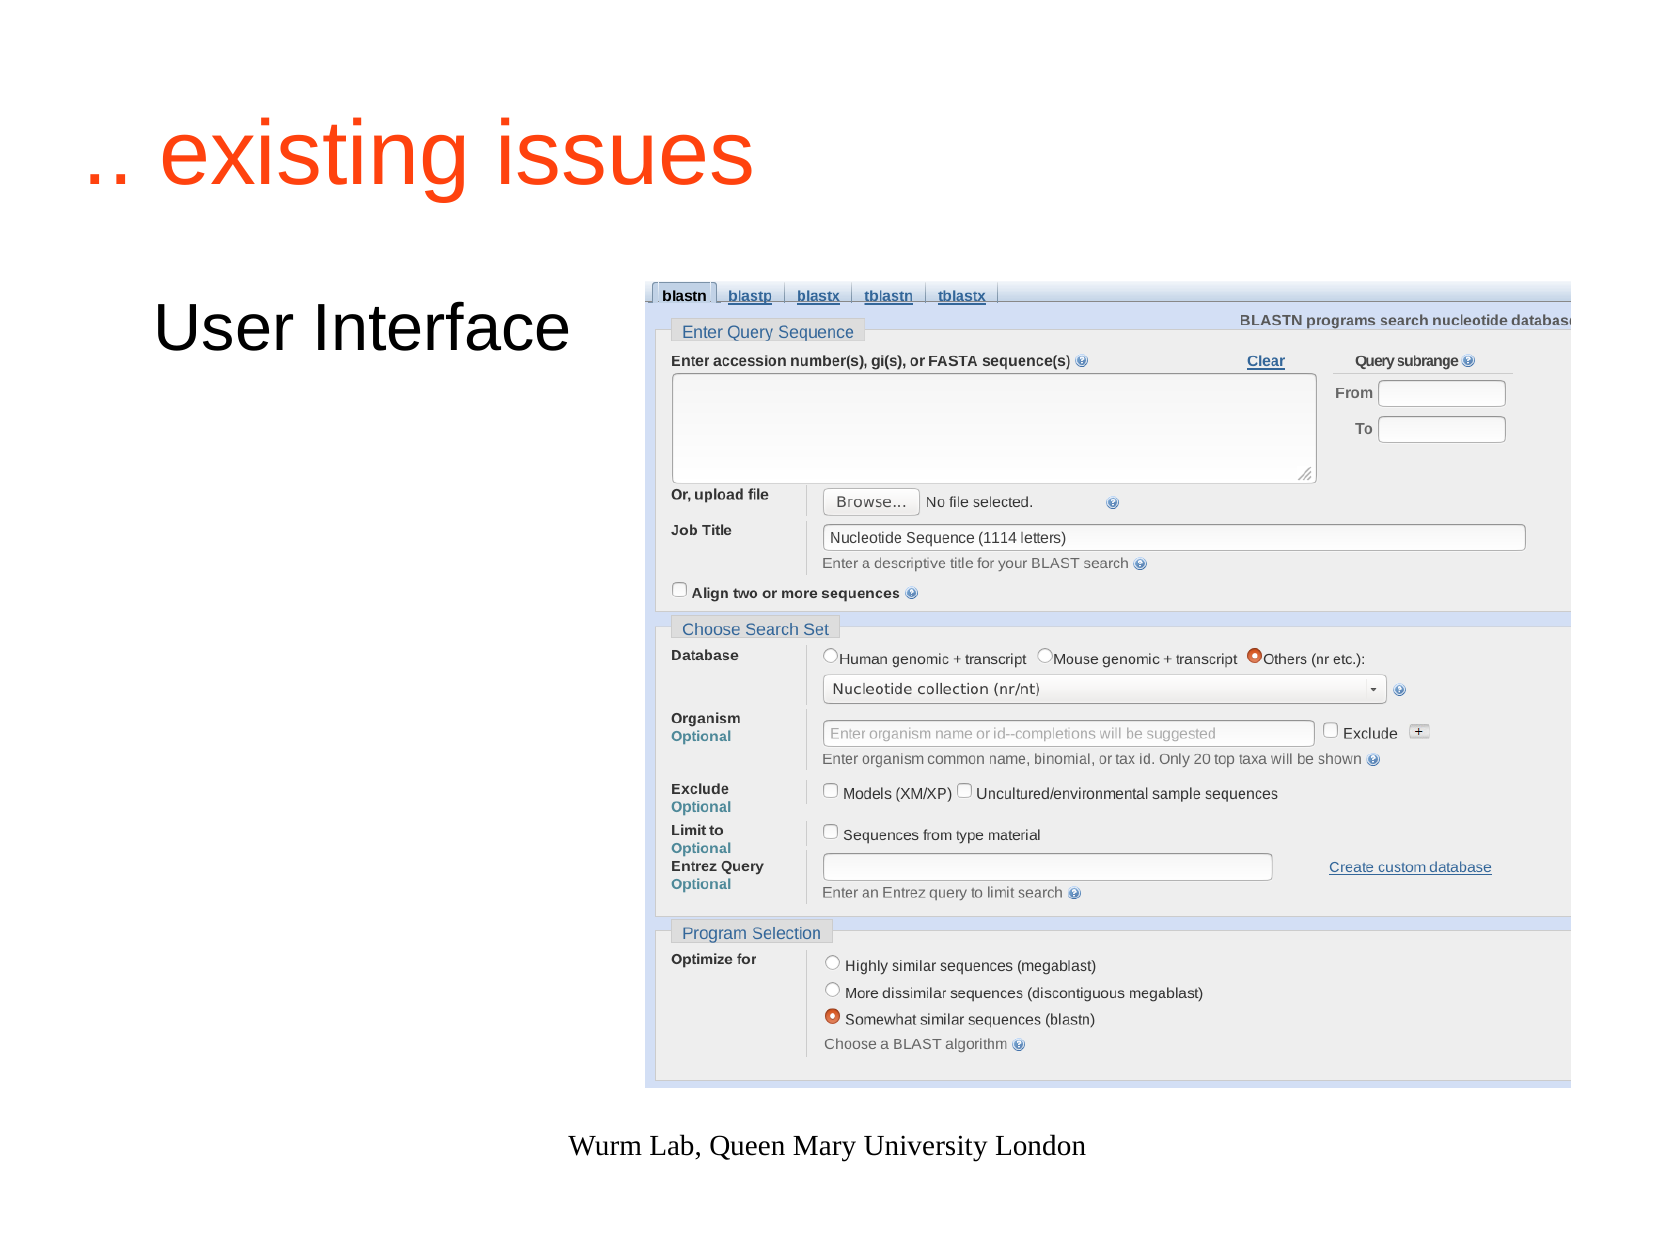

# .. existing issues
User Interface
Wurm Lab, Queen Mary University London